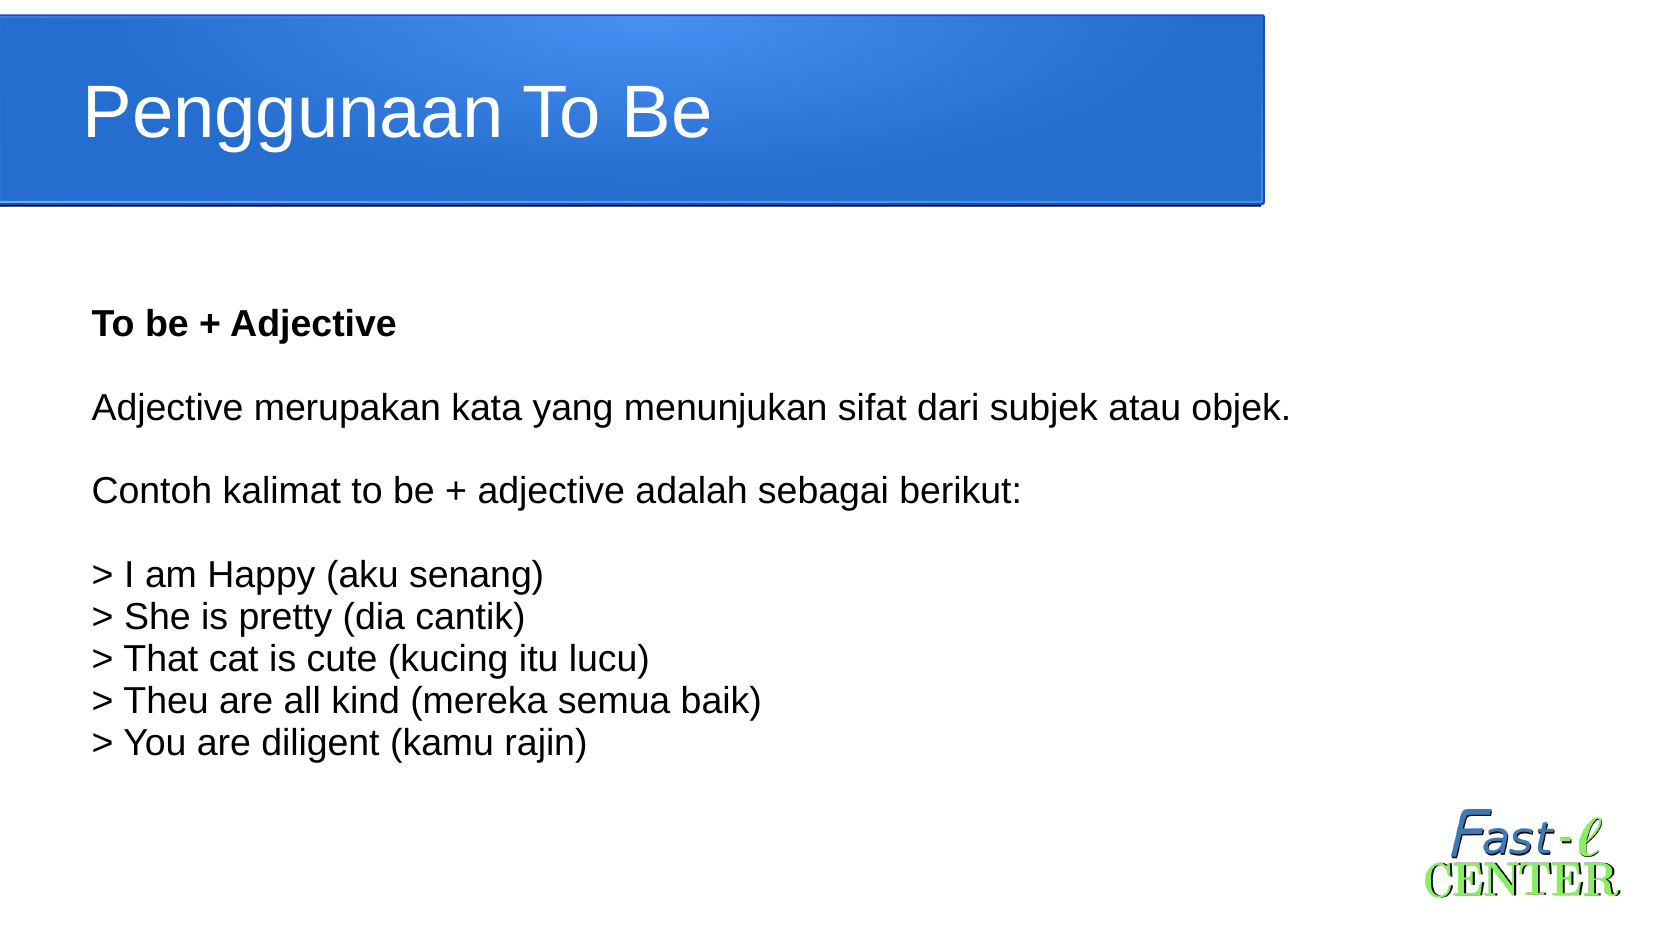

# Penggunaan To Be
To be + Adjective
Adjective merupakan kata yang menunjukan sifat dari subjek atau objek.
Contoh kalimat to be + adjective adalah sebagai berikut:
> I am Happy (aku senang)
> She is pretty (dia cantik)
> That cat is cute (kucing itu lucu)
> Theu are all kind (mereka semua baik)
> You are diligent (kamu rajin)